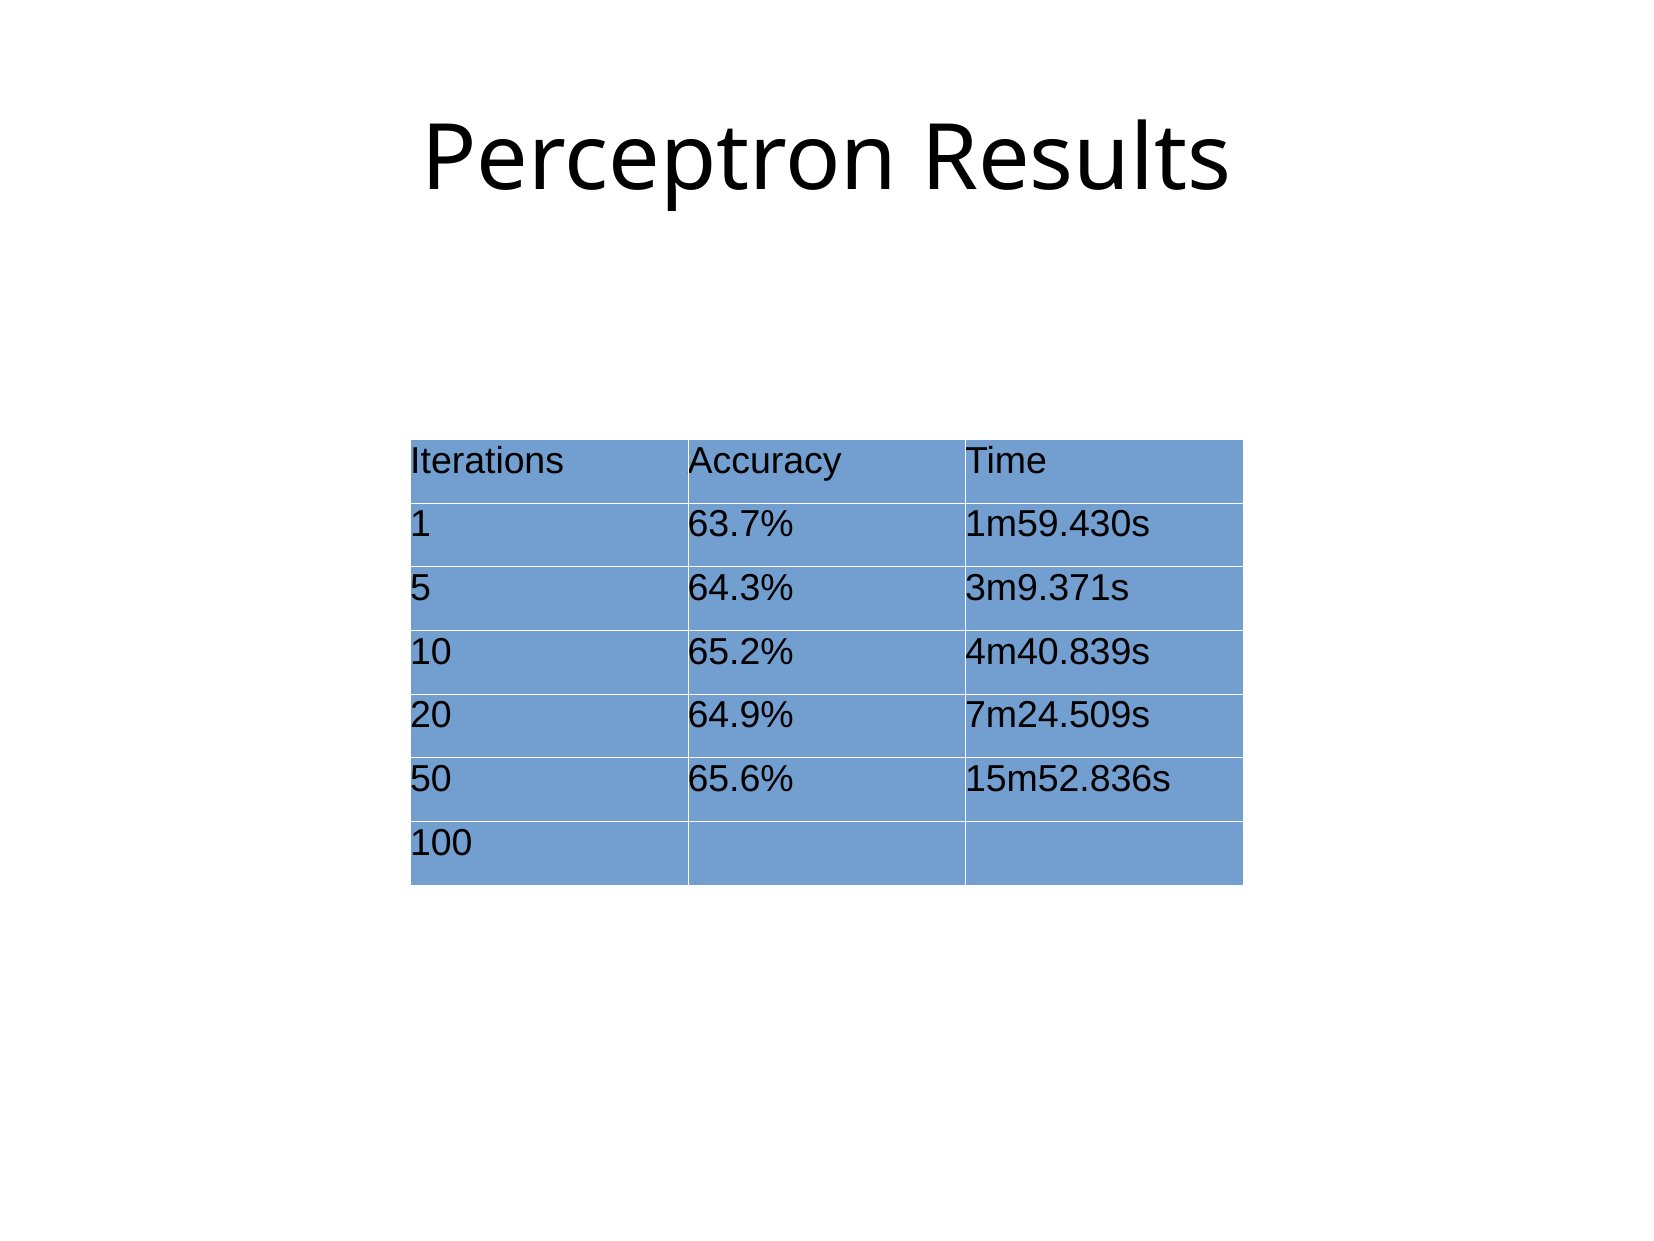

Perceptron Results
| Iterations | Accuracy | Time |
| --- | --- | --- |
| 1 | 63.7% | 1m59.430s |
| 5 | 64.3% | 3m9.371s |
| 10 | 65.2% | 4m40.839s |
| 20 | 64.9% | 7m24.509s |
| 50 | 65.6% | 15m52.836s |
| 100 | | |